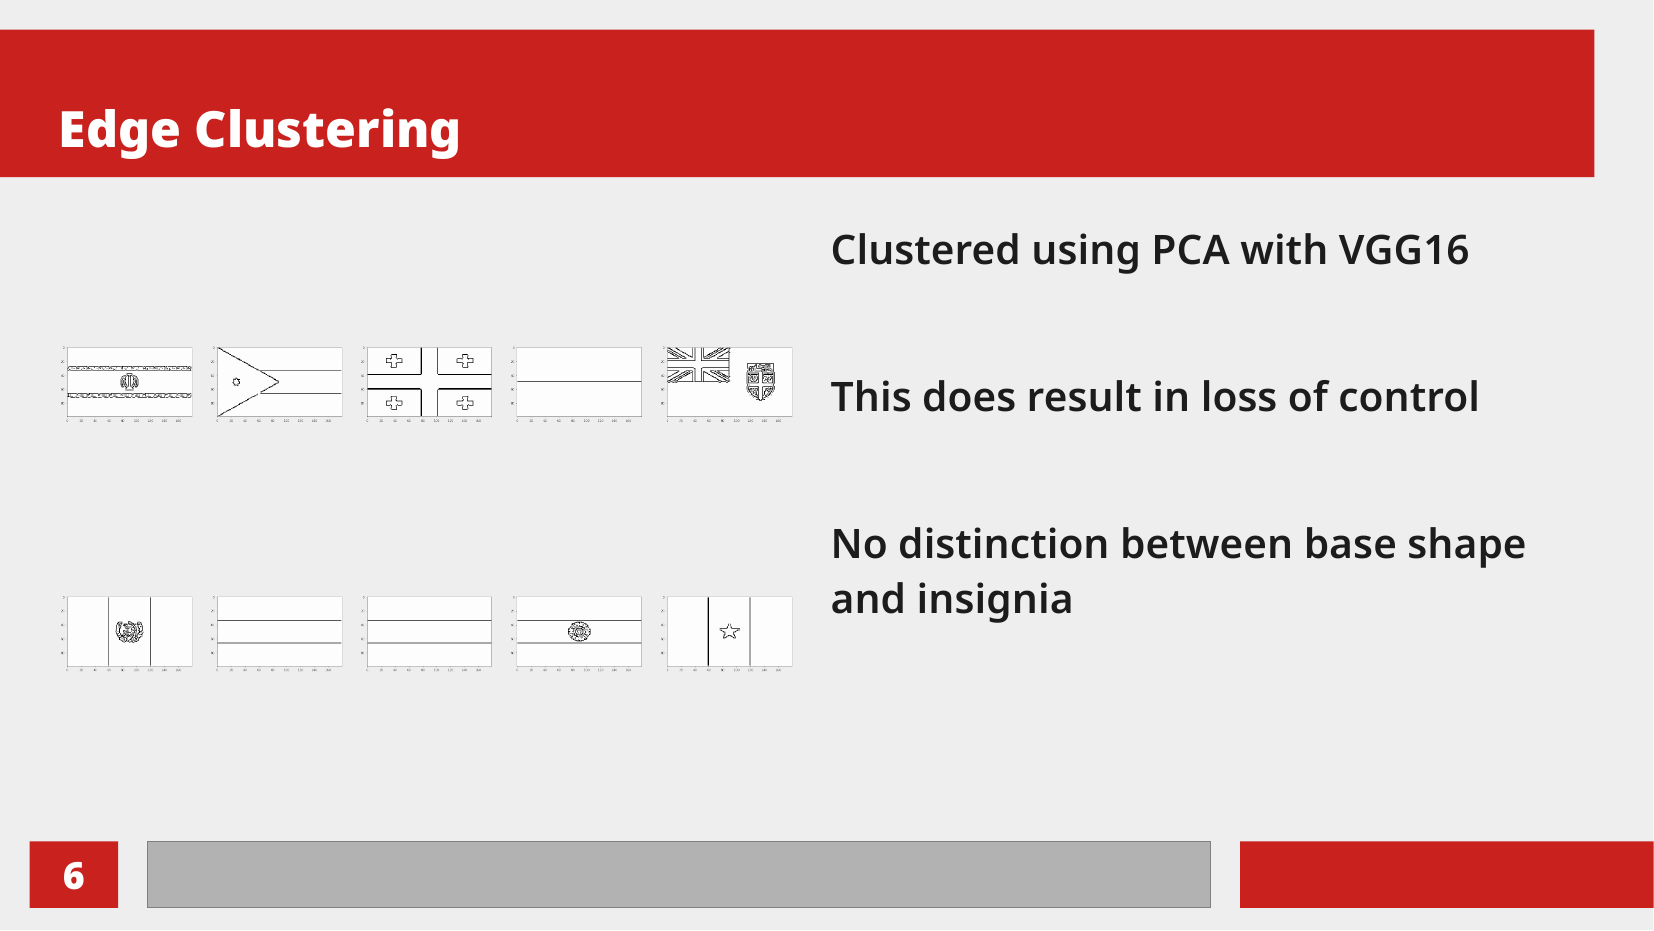

# Edge Clustering
Clustered using PCA with VGG16
This does result in loss of control
No distinction between base shape and insignia
6